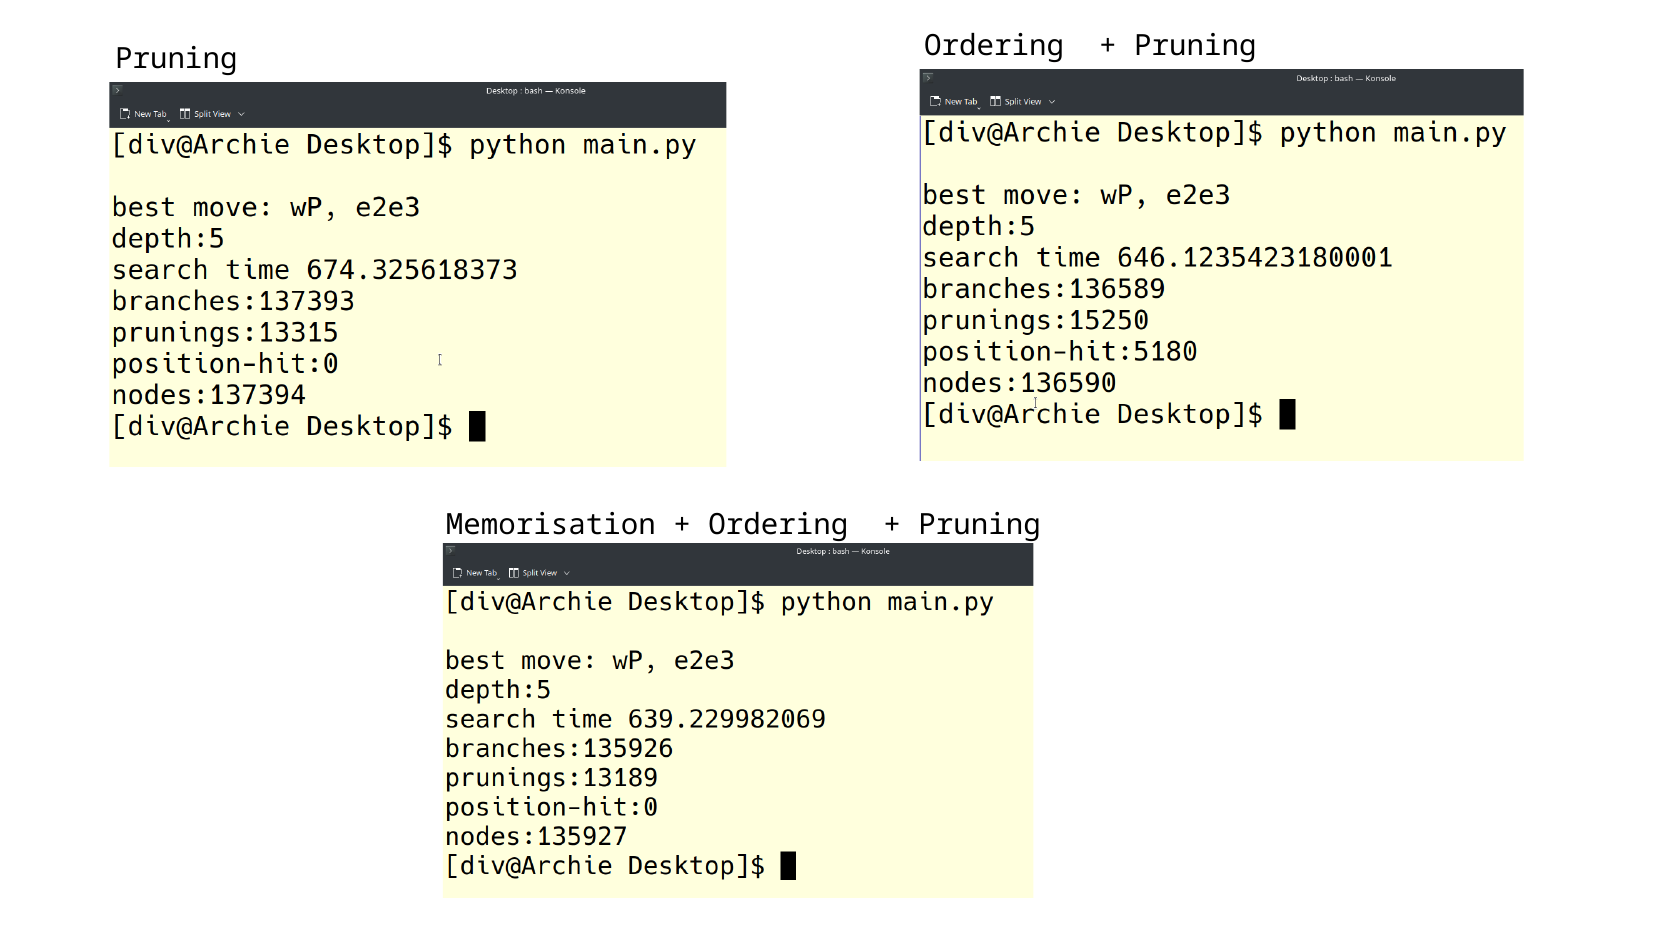

Ordering + Pruning
Pruning
Memorisation + Ordering + Pruning